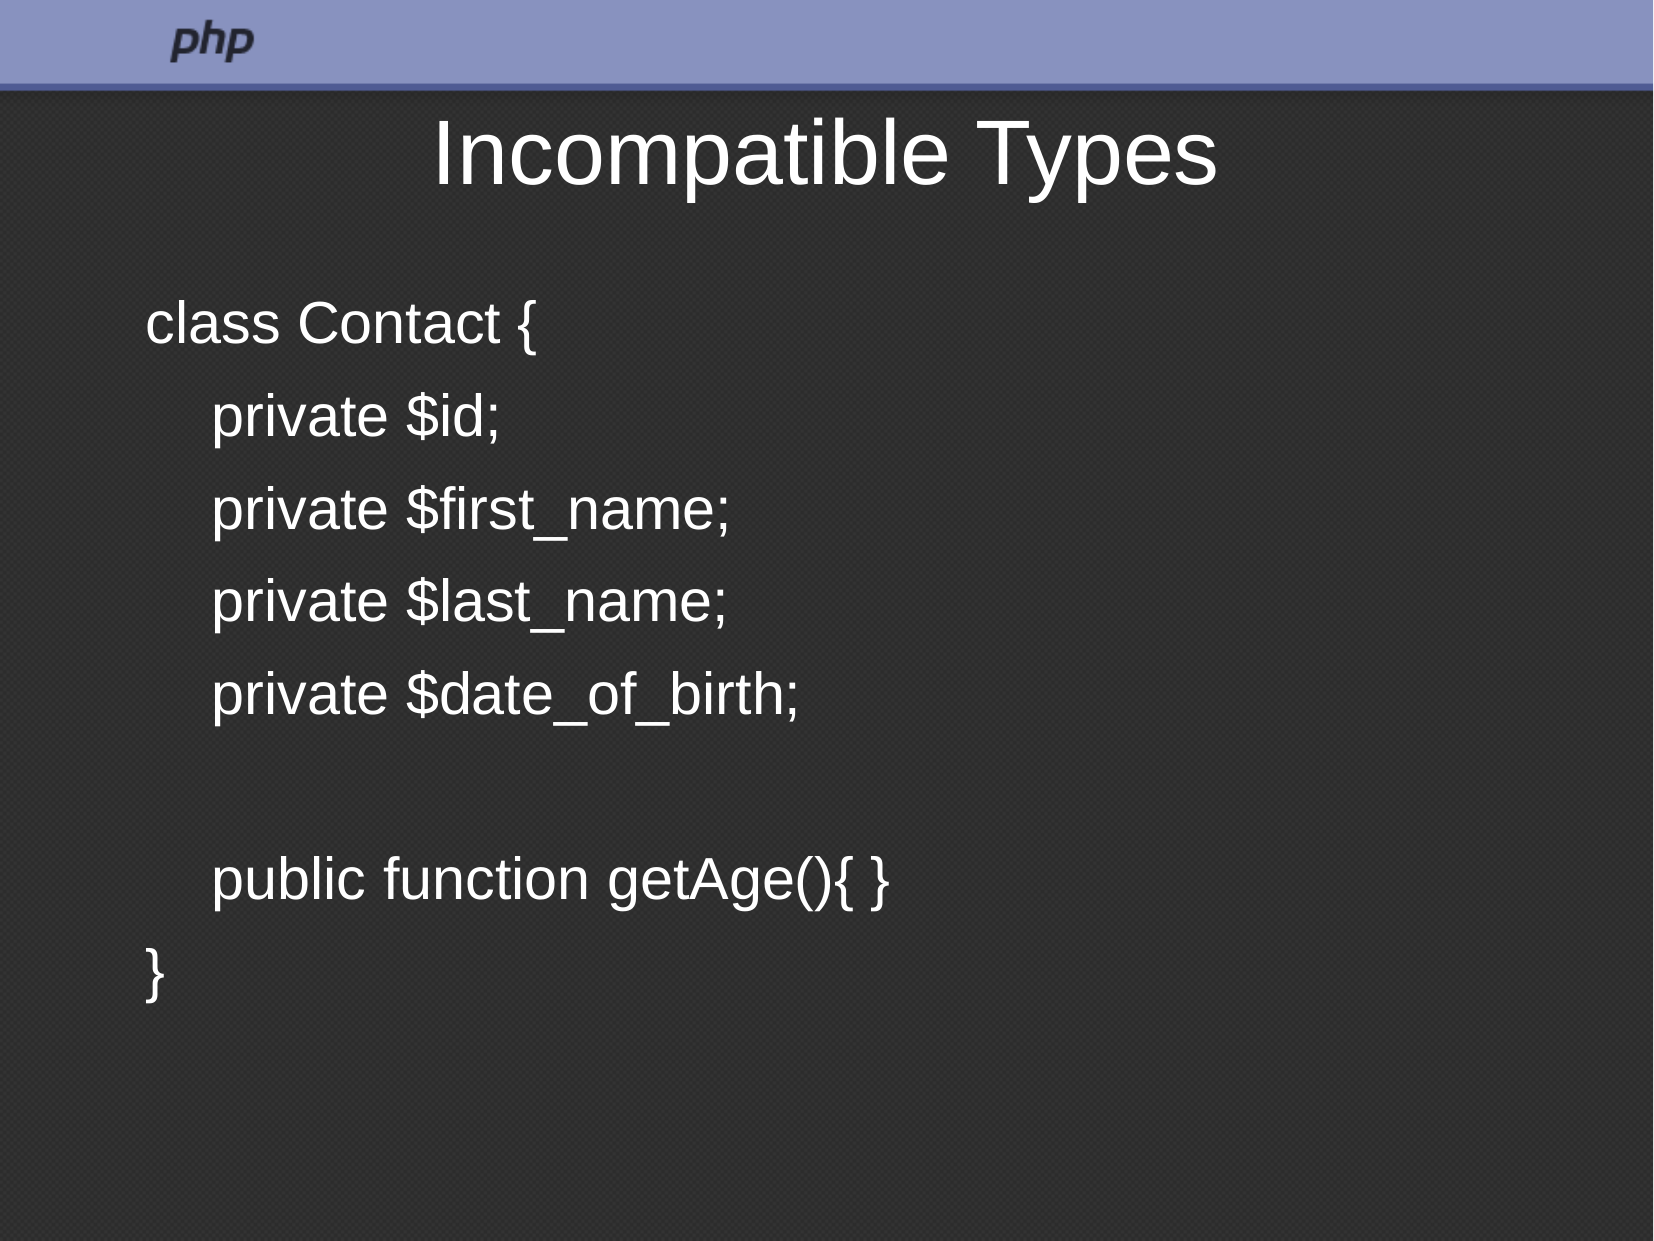

# Incompatible Types
class Contact {
 private $id;
 private $first_name;
 private $last_name;
 private $date_of_birth;
 public function getAge(){ }
}